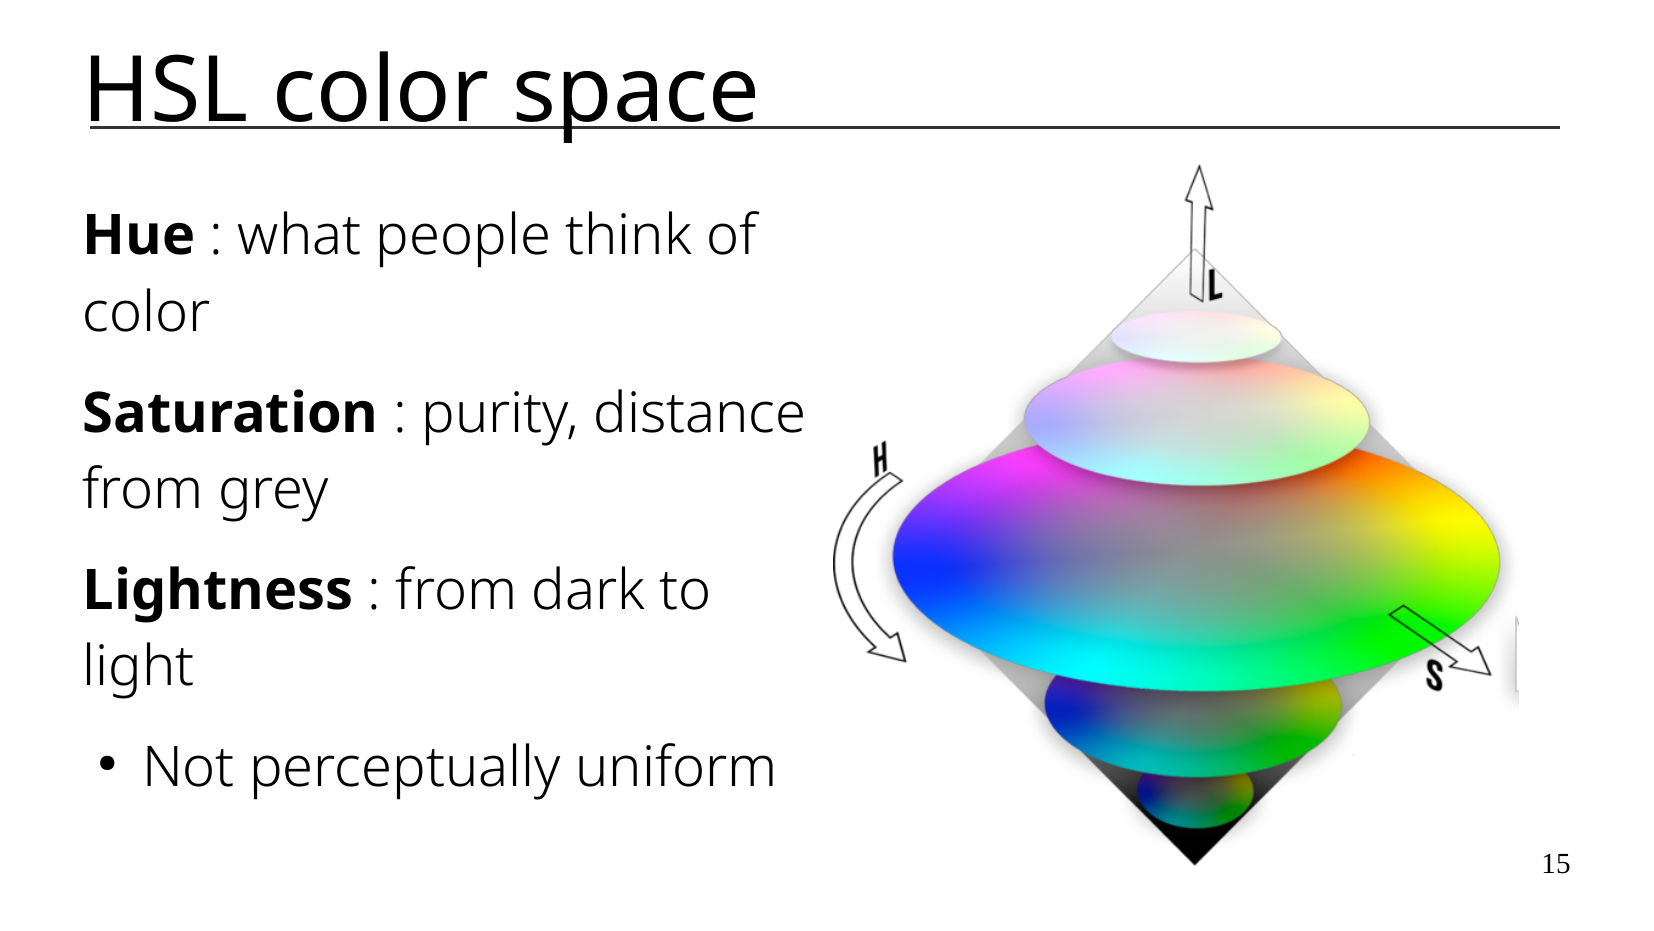

# HSL color space
Hue : what people think of color
Saturation : purity, distance from grey
Lightness : from dark to light
Not perceptually uniform
15